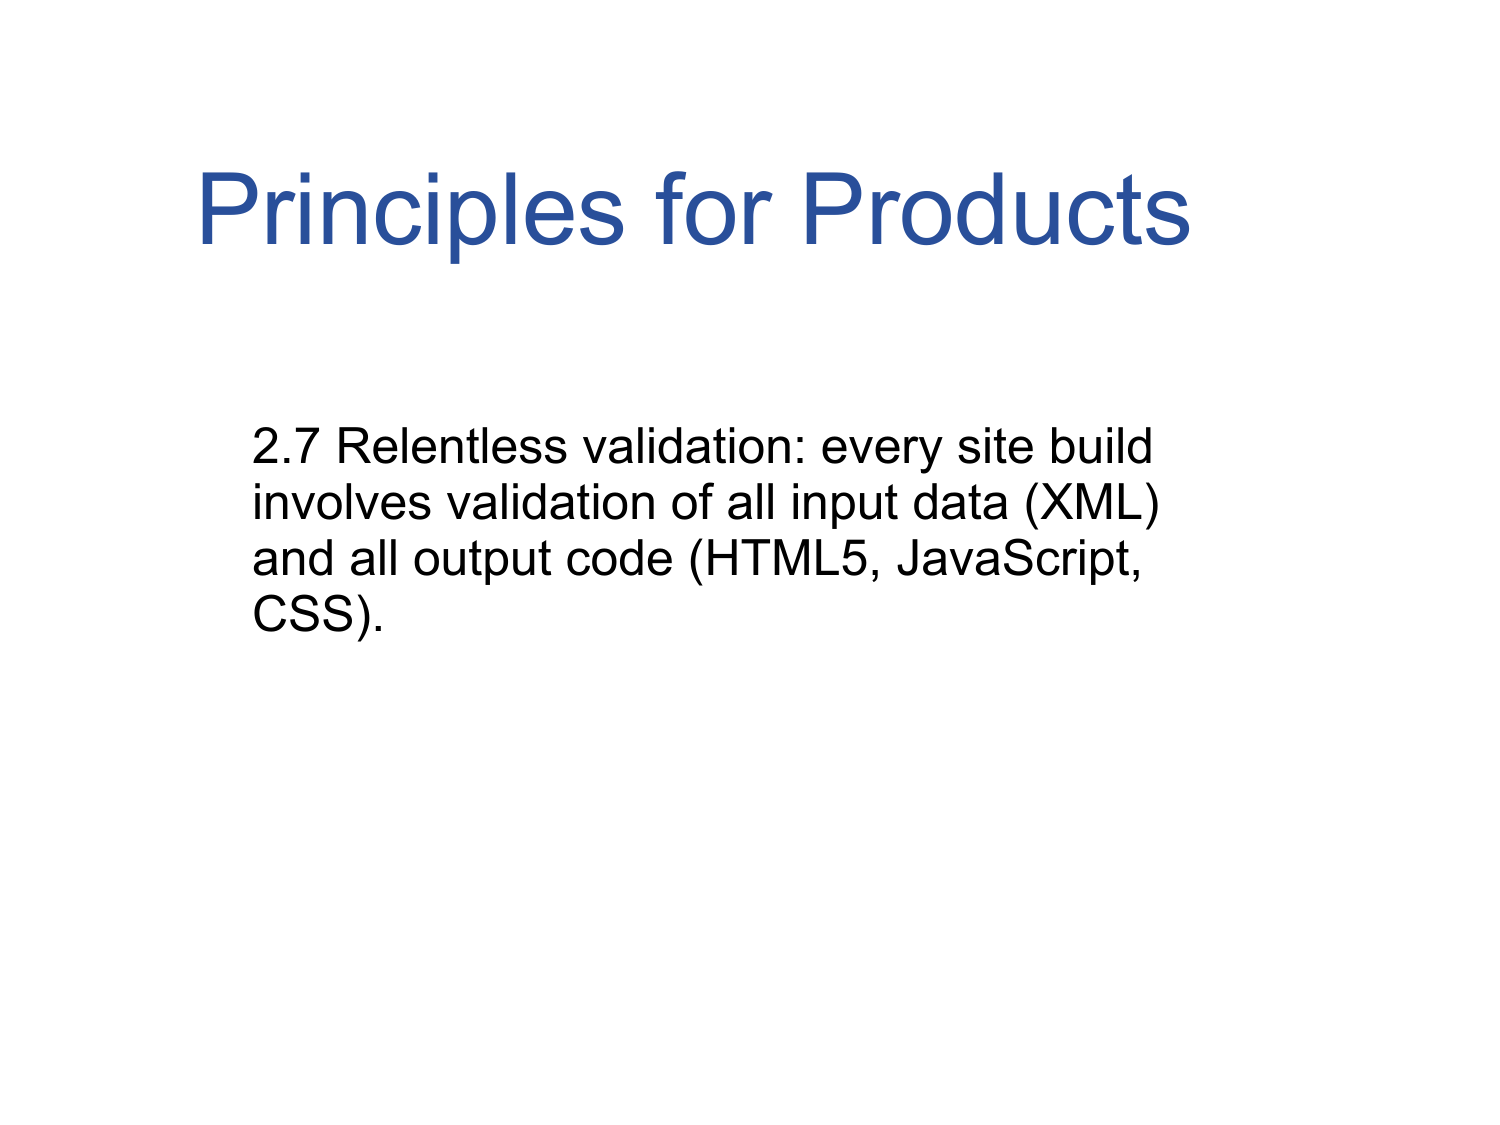

# Principles for Products
2.7 Relentless validation: every site build involves validation of all input data (XML) and all output code (HTML5, JavaScript, CSS).